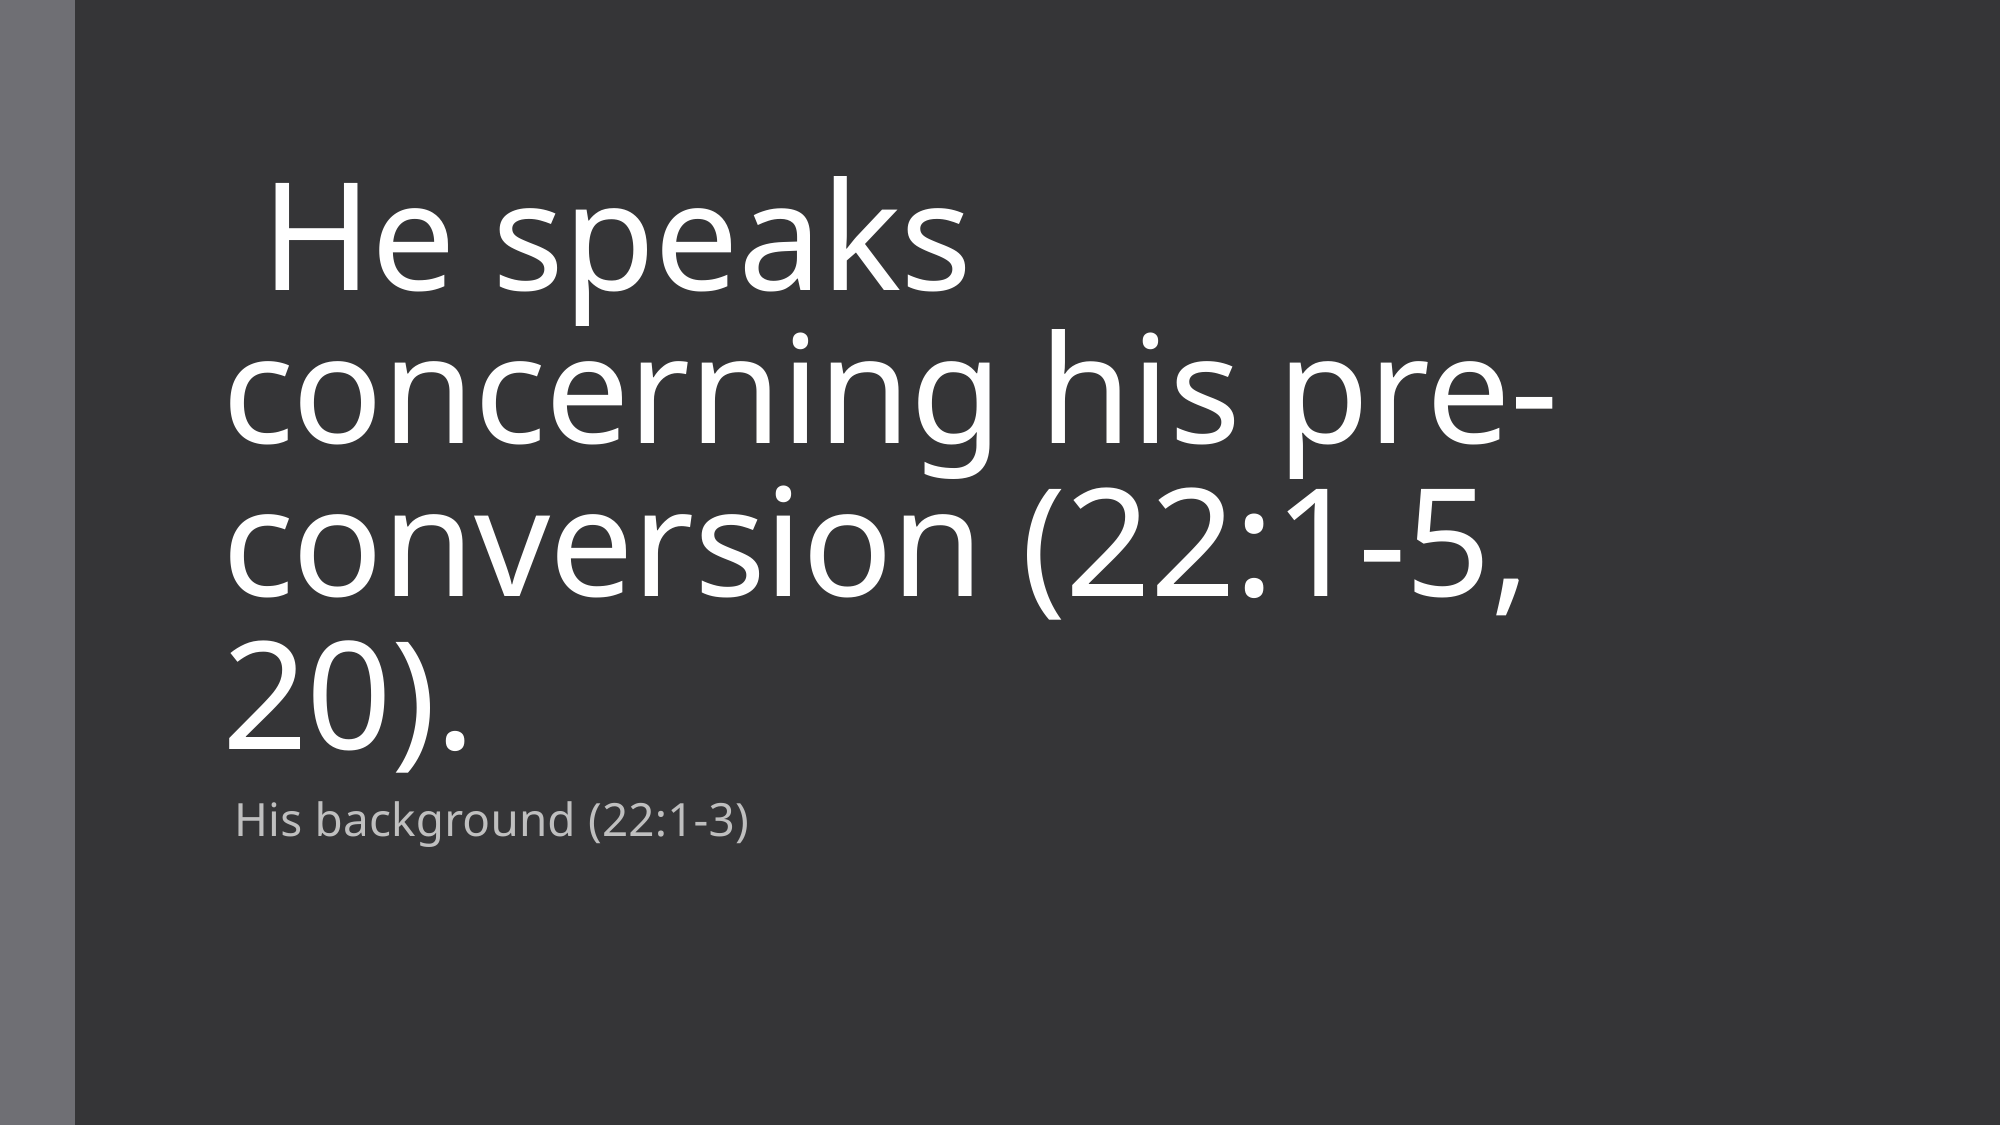

# He speaks concerning his pre-conversion (22:1-5, 20).
 His background (22:1-3)